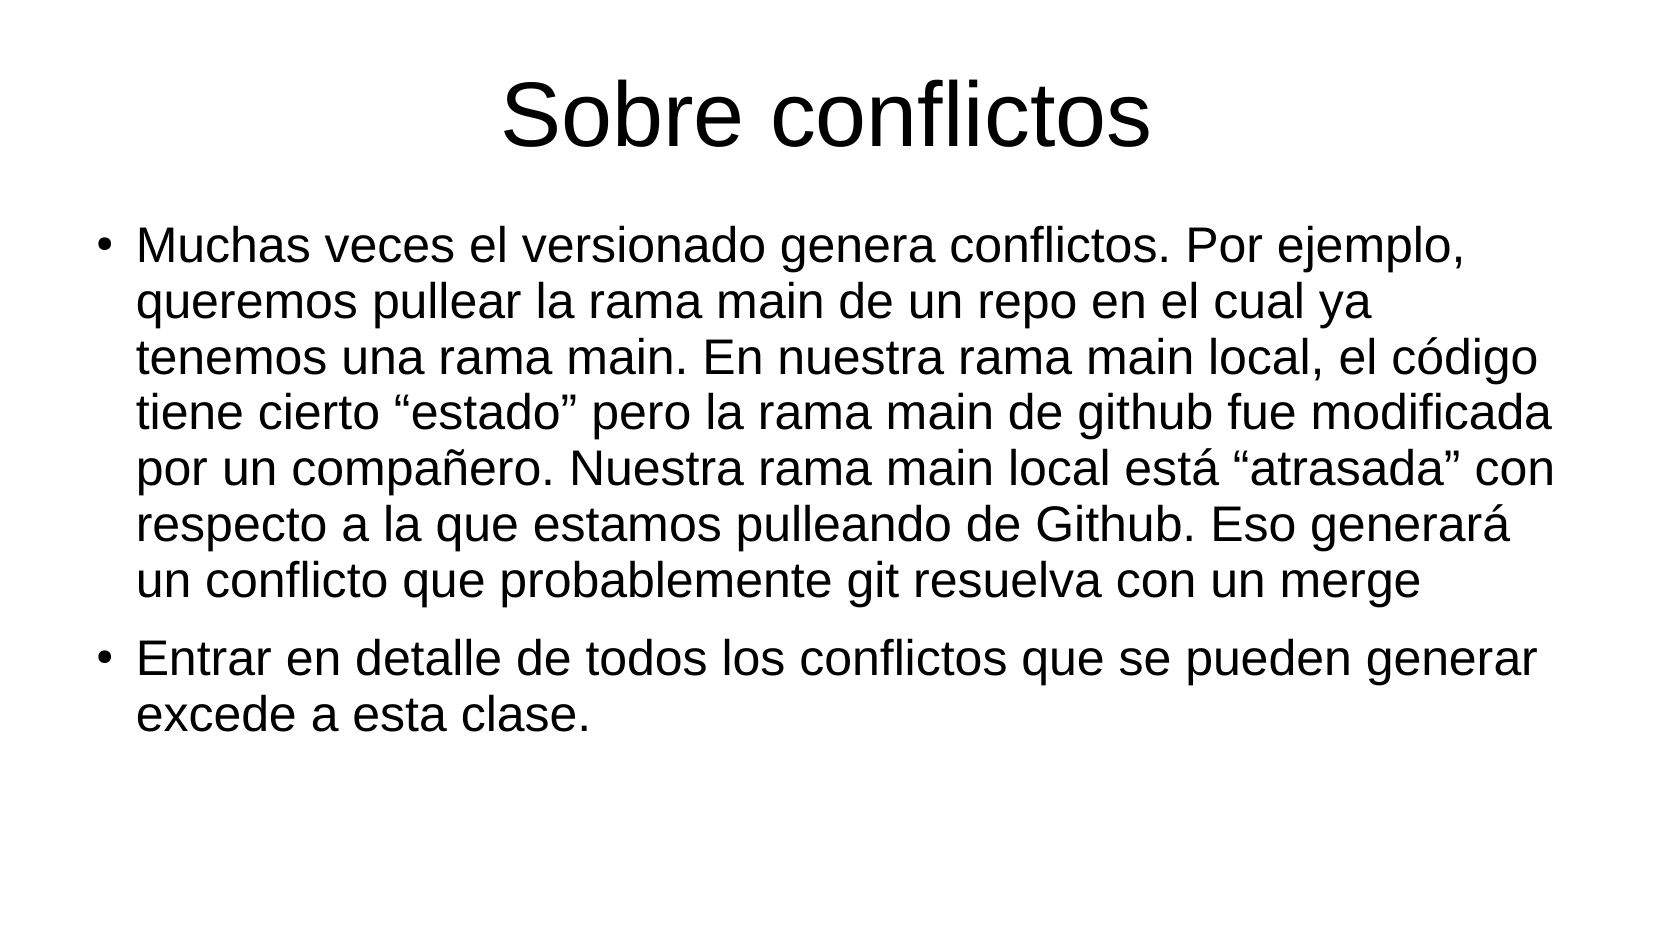

# Sobre conflictos
Muchas veces el versionado genera conflictos. Por ejemplo, queremos pullear la rama main de un repo en el cual ya tenemos una rama main. En nuestra rama main local, el código tiene cierto “estado” pero la rama main de github fue modificada por un compañero. Nuestra rama main local está “atrasada” con respecto a la que estamos pulleando de Github. Eso generará un conflicto que probablemente git resuelva con un merge
Entrar en detalle de todos los conflictos que se pueden generar excede a esta clase.